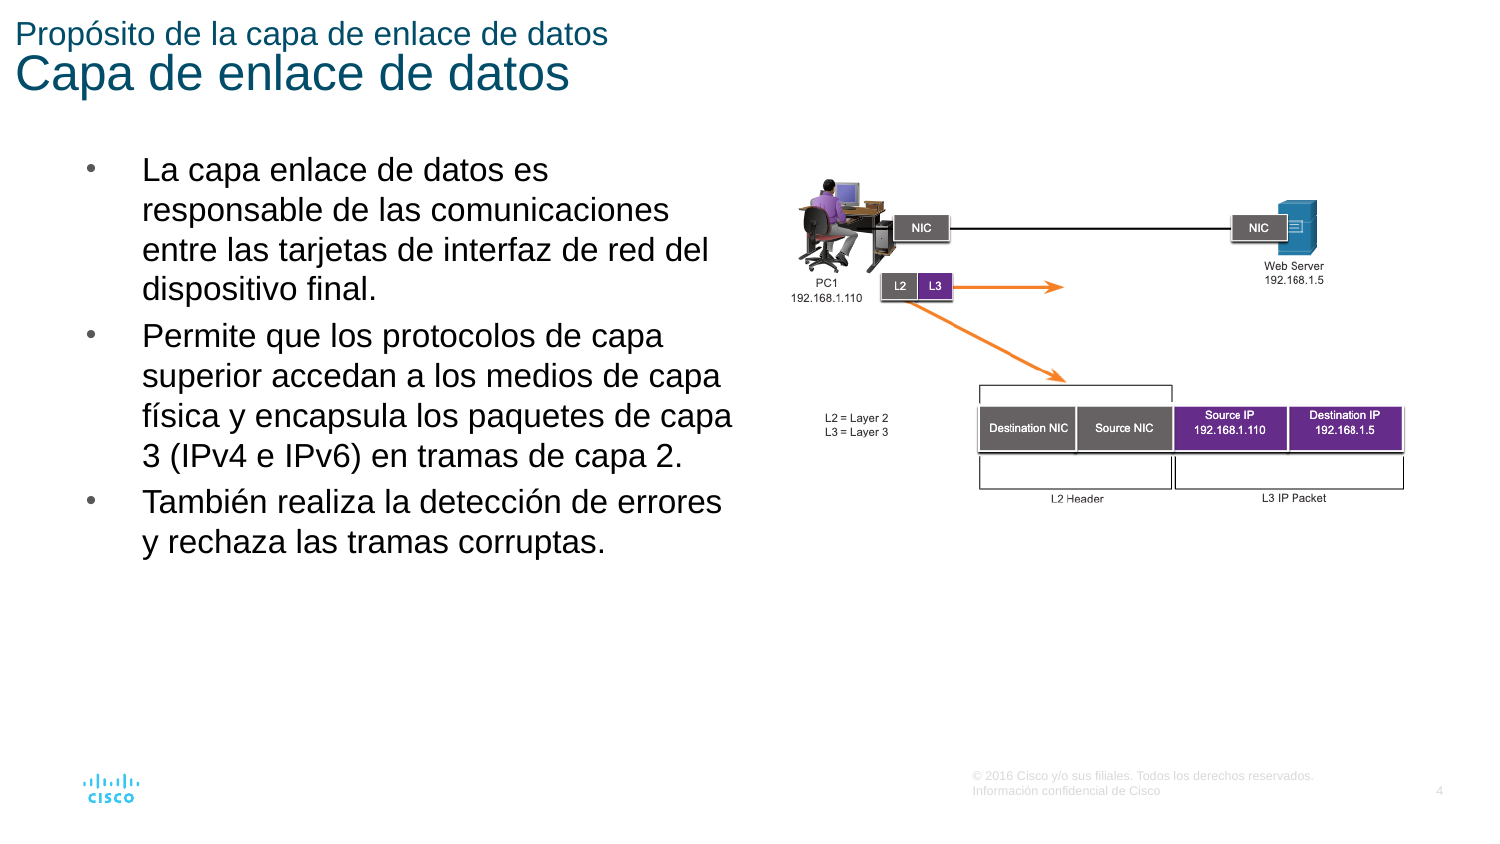

# Propósito de la capa de enlace de datos Capa de enlace de datos
La capa enlace de datos es responsable de las comunicaciones entre las tarjetas de interfaz de red del dispositivo final.
Permite que los protocolos de capa superior accedan a los medios de capa física y encapsula los paquetes de capa 3 (IPv4 e IPv6) en tramas de capa 2.
También realiza la detección de errores y rechaza las tramas corruptas.